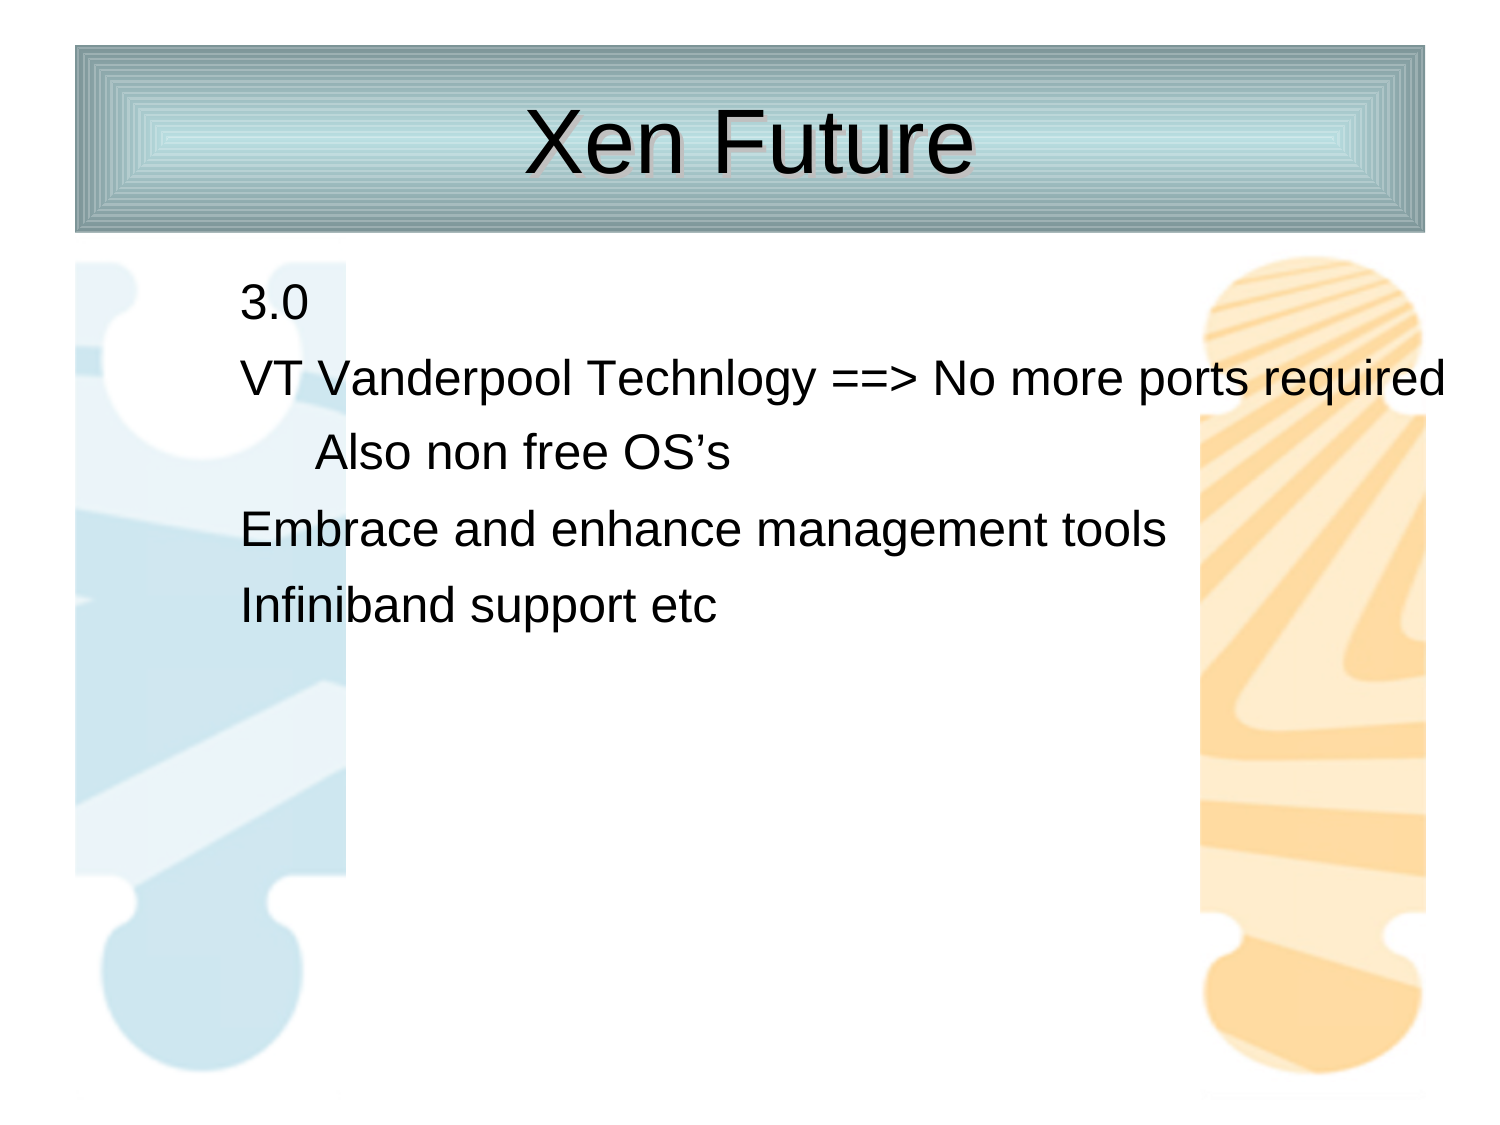

# Xen Future
3.0
VT Vanderpool Technlogy ==> No more ports required
Also non free OS’s
Embrace and enhance management tools
Infiniband support etc